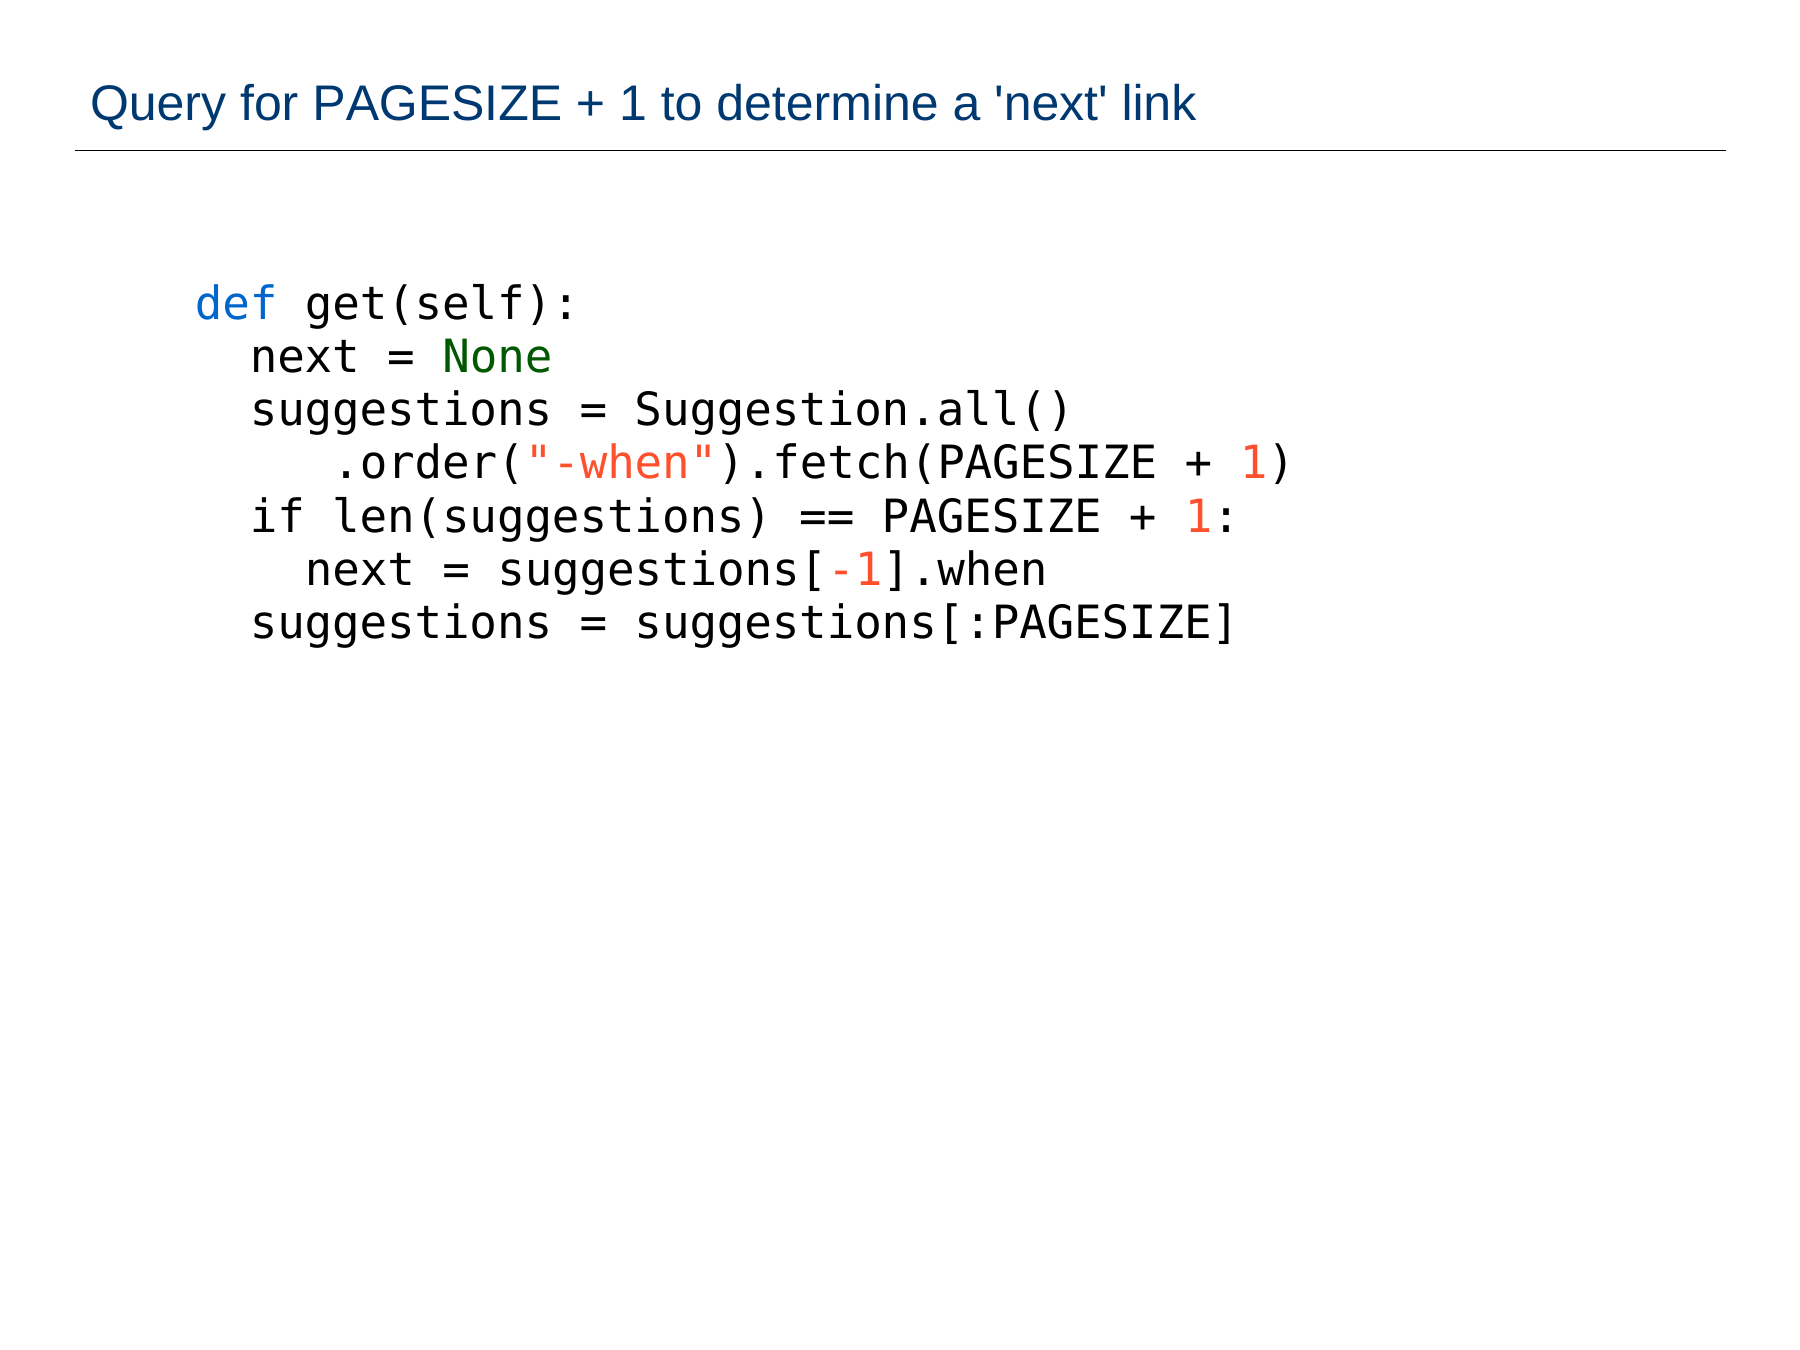

# Query for PAGESIZE + 1 to determine a 'next' link
def get(self):
 next = None
 suggestions = Suggestion.all()
 .order("-when").fetch(PAGESIZE + 1)
 if len(suggestions) == PAGESIZE + 1:
 next = suggestions[-1].when
 suggestions = suggestions[:PAGESIZE]